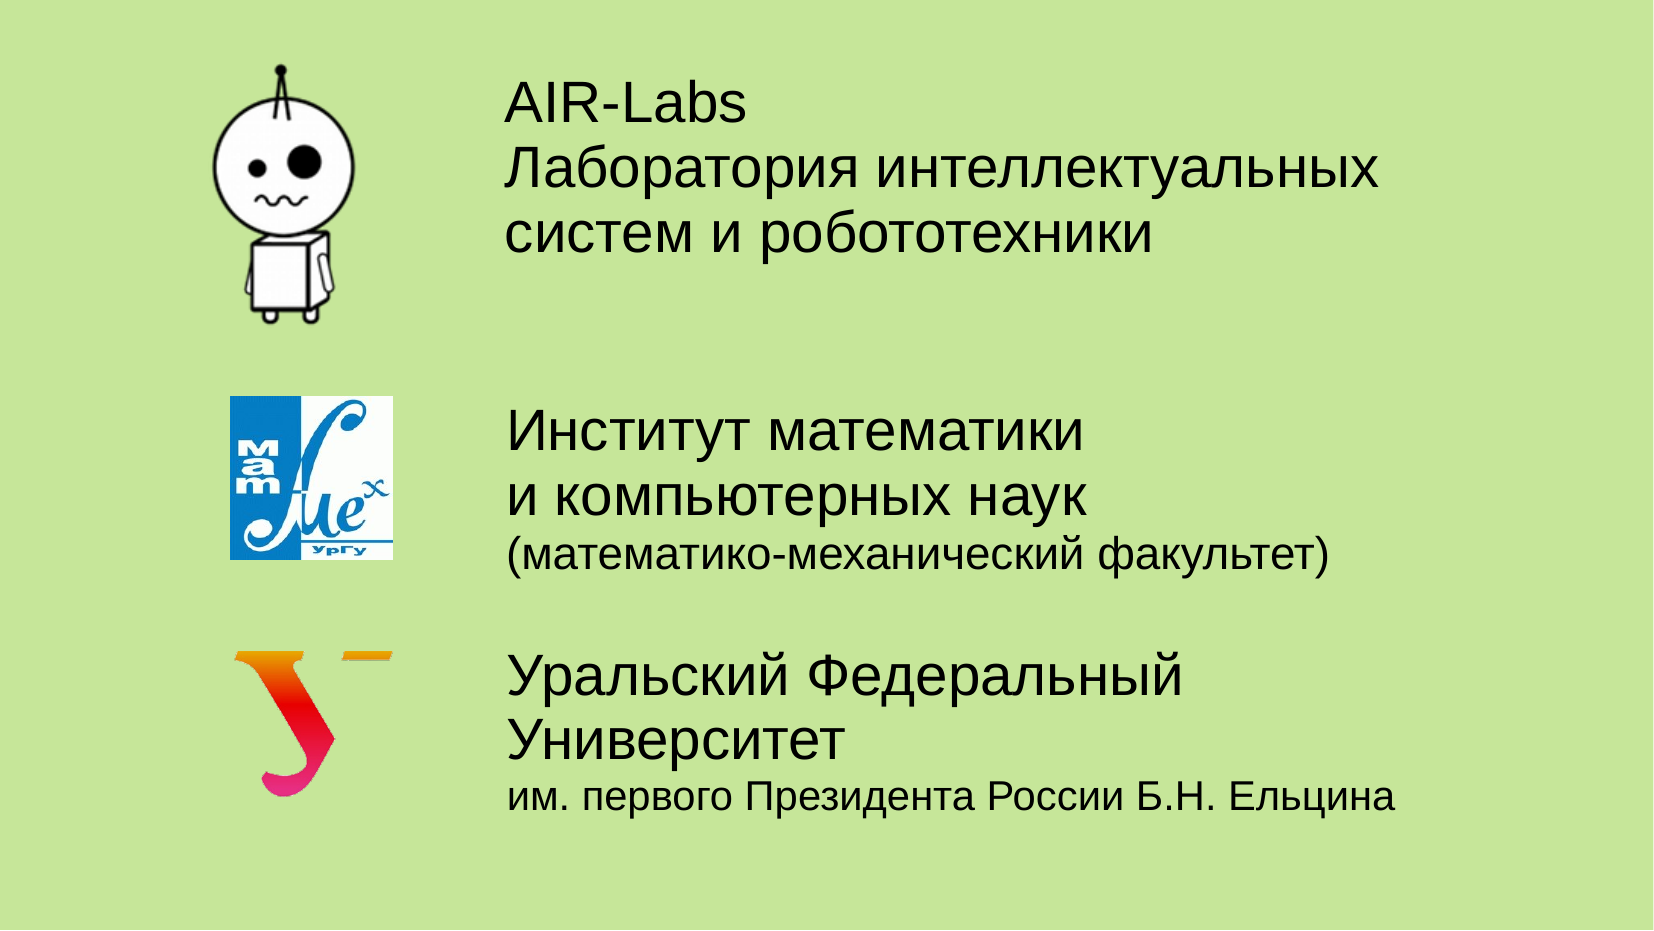

AIR-Labs
Лаборатория интеллектуальных систем и робототехники
Институт математики
и компьютерных наук
(математико-механический факультет)
Уральский Федеральный Университет
им. первого Президента России Б.Н. Ельцина